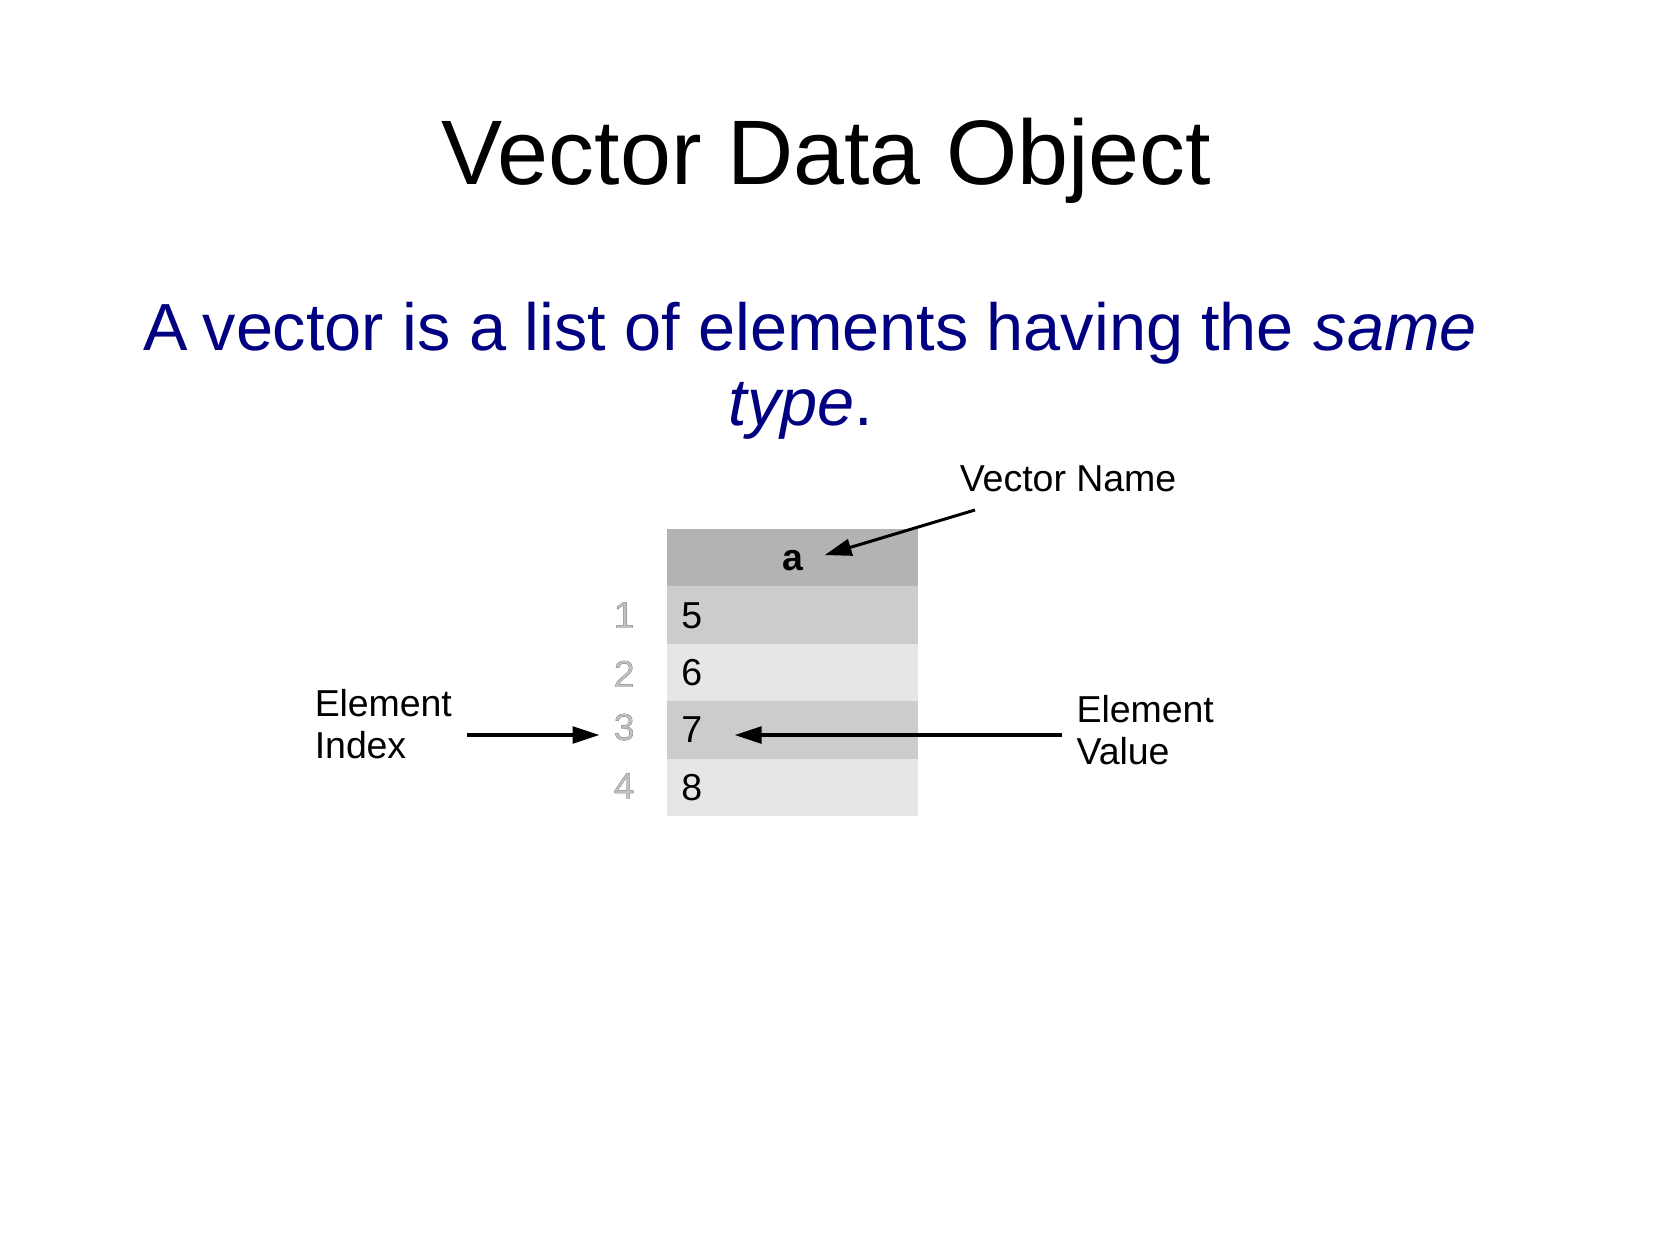

# Vector Data Object
A vector is a list of elements having the same type.
Vector Name
| a |
| --- |
| 5 |
| 6 |
| 7 |
| 8 |
1
1
2
2
Element
Index
Element
Value
3
3
4
4